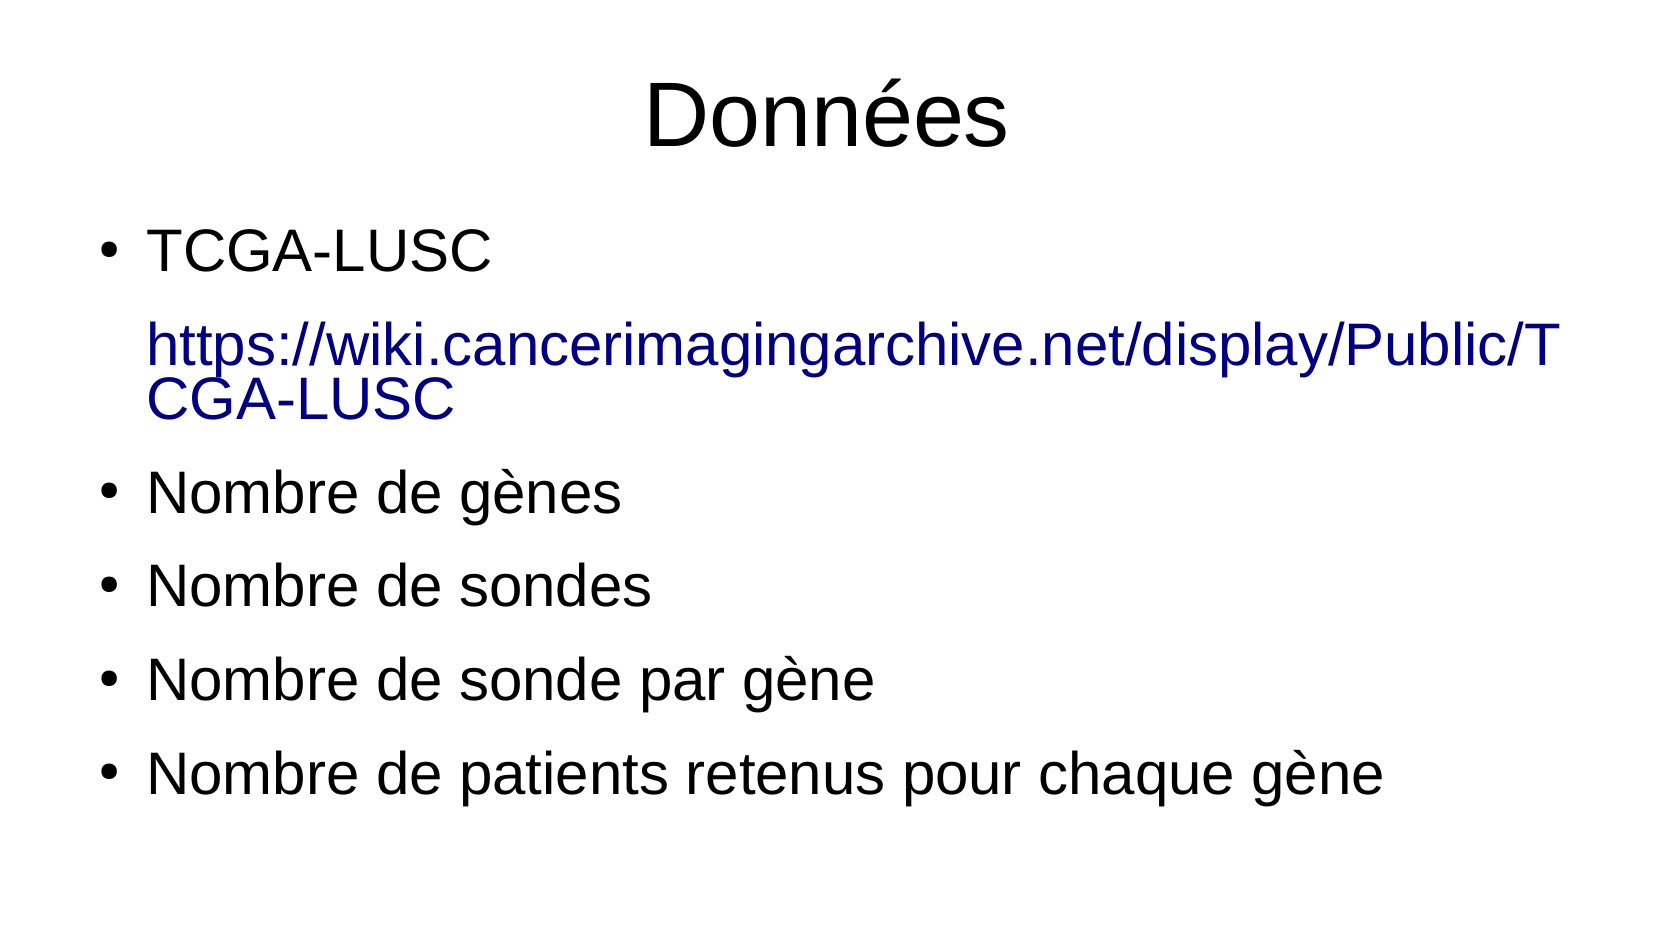

# Données
TCGA-LUSC
https://wiki.cancerimagingarchive.net/display/Public/TCGA-LUSC
Nombre de gènes
Nombre de sondes
Nombre de sonde par gène
Nombre de patients retenus pour chaque gène